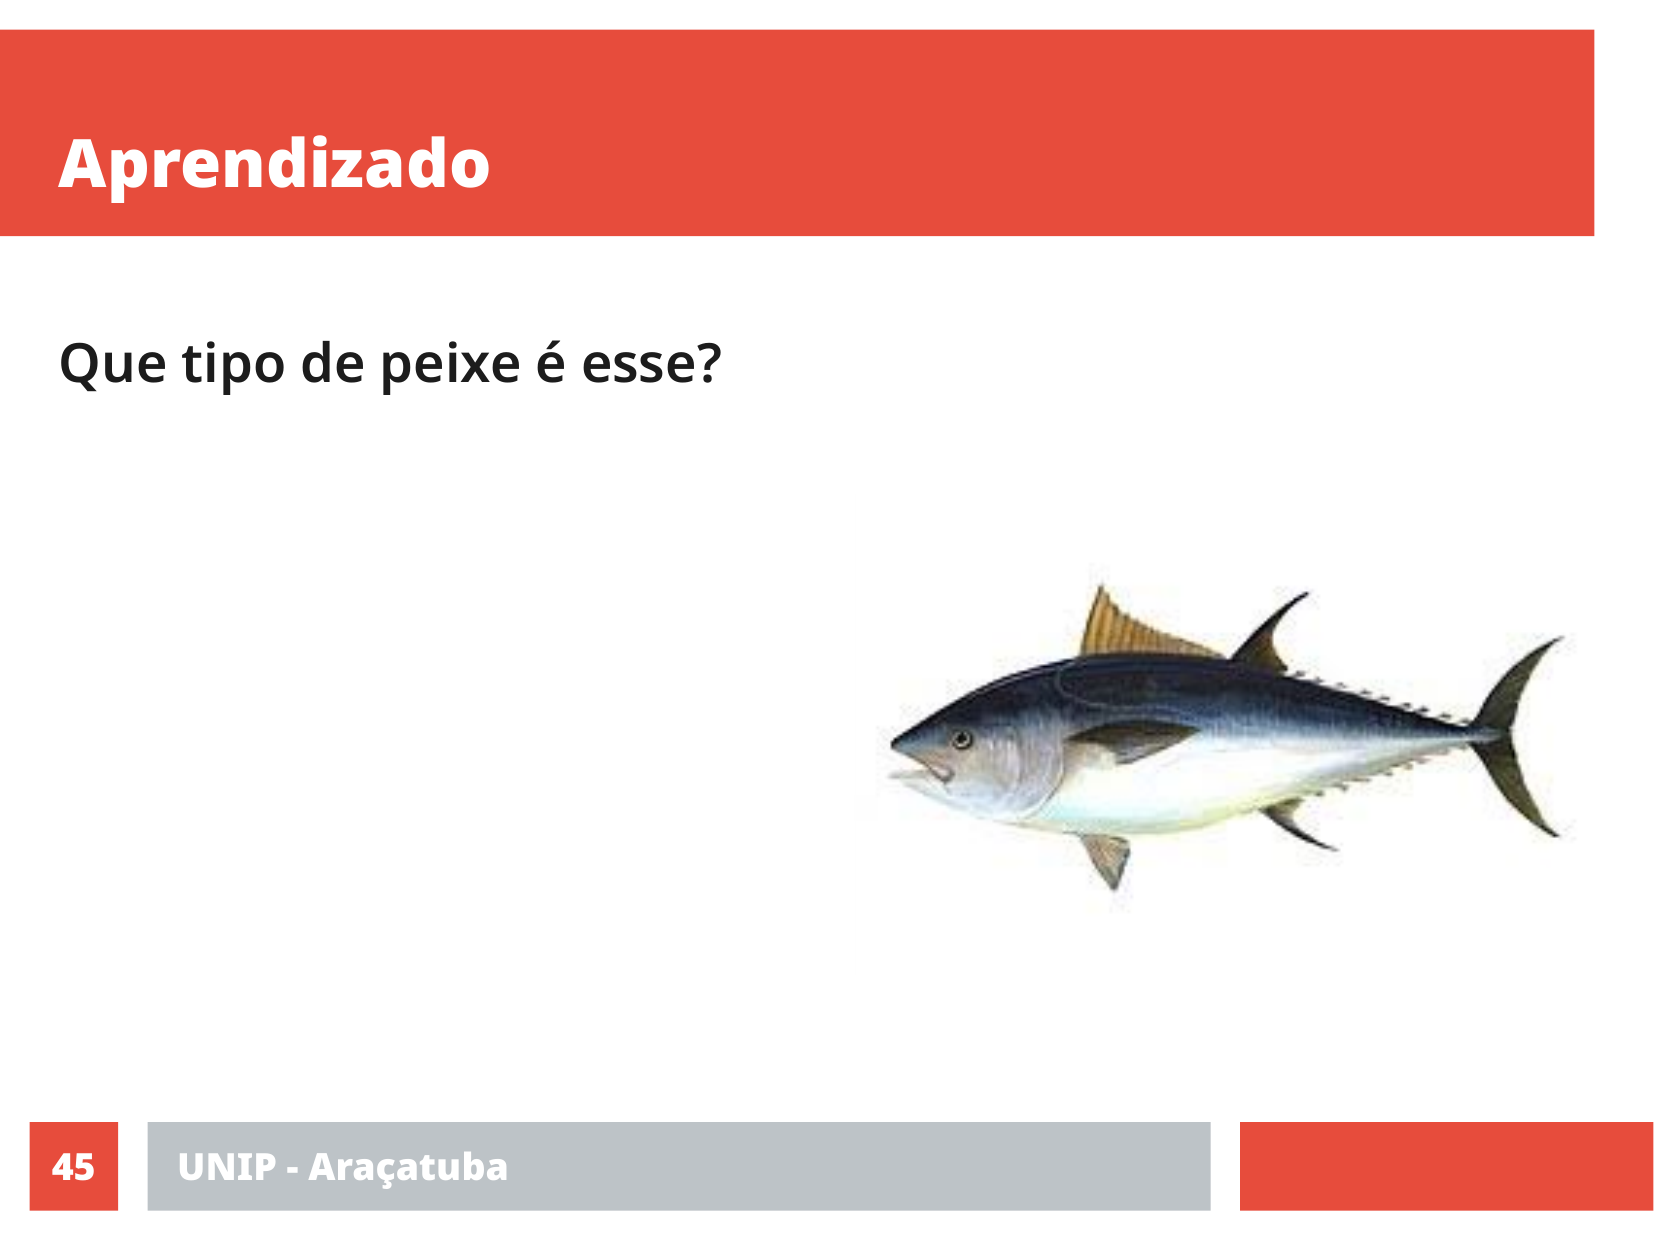

# Aprendizado
Que tipo de peixe é esse?
45
UNIP - Araçatuba